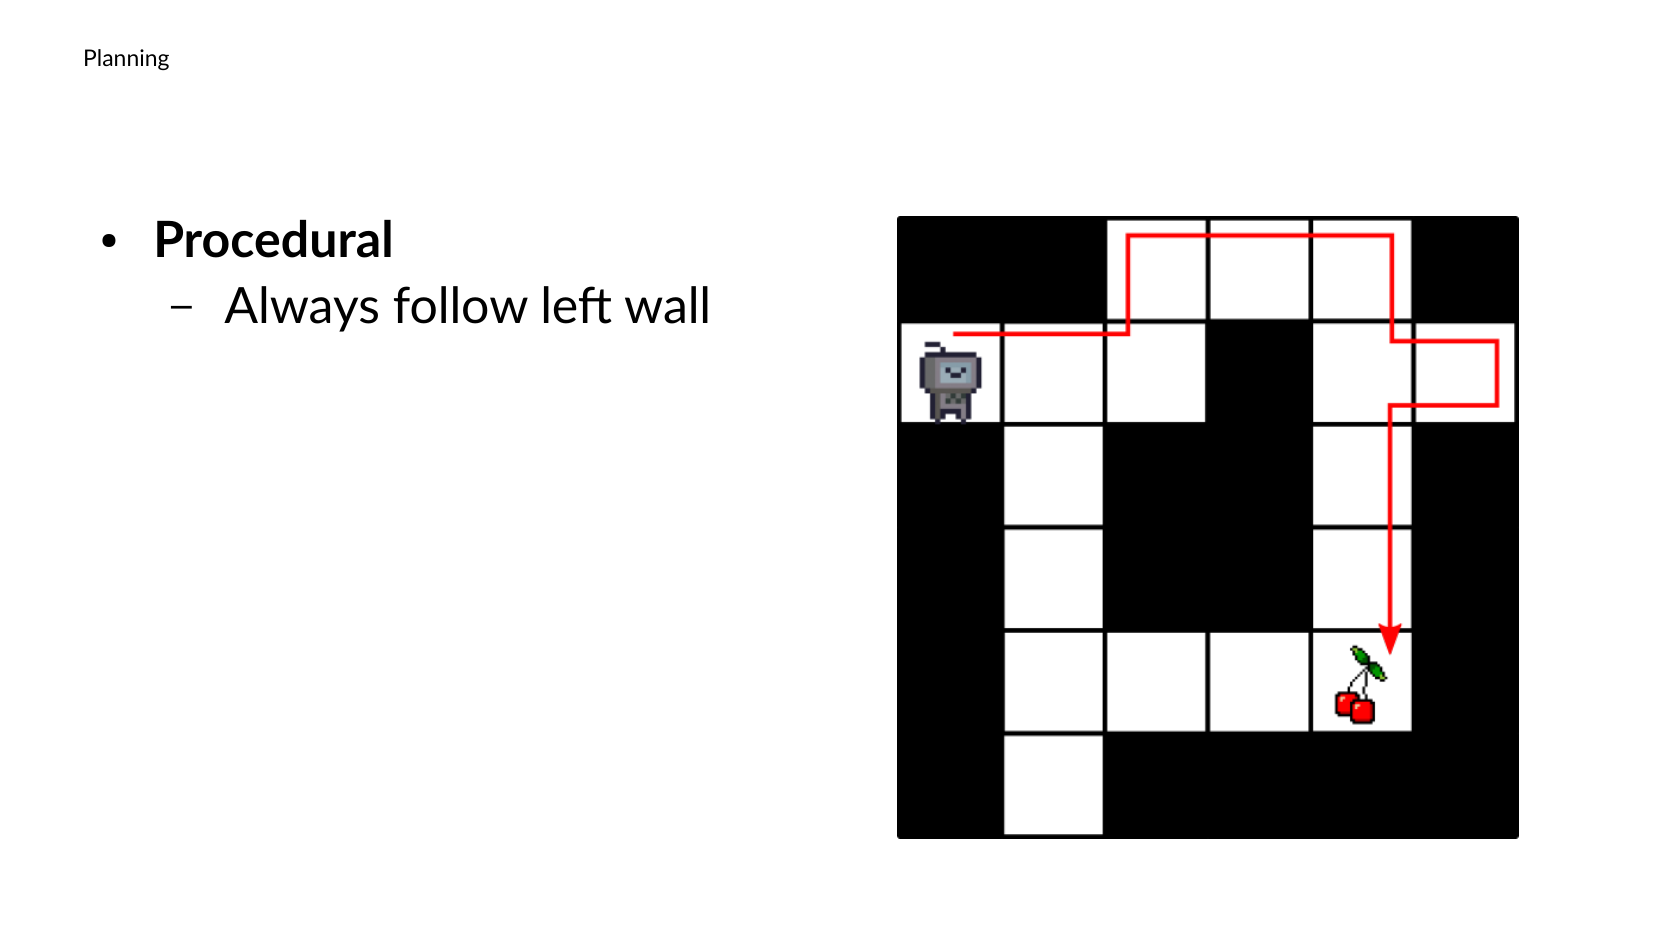

# Planning
Procedural
Always follow left wall